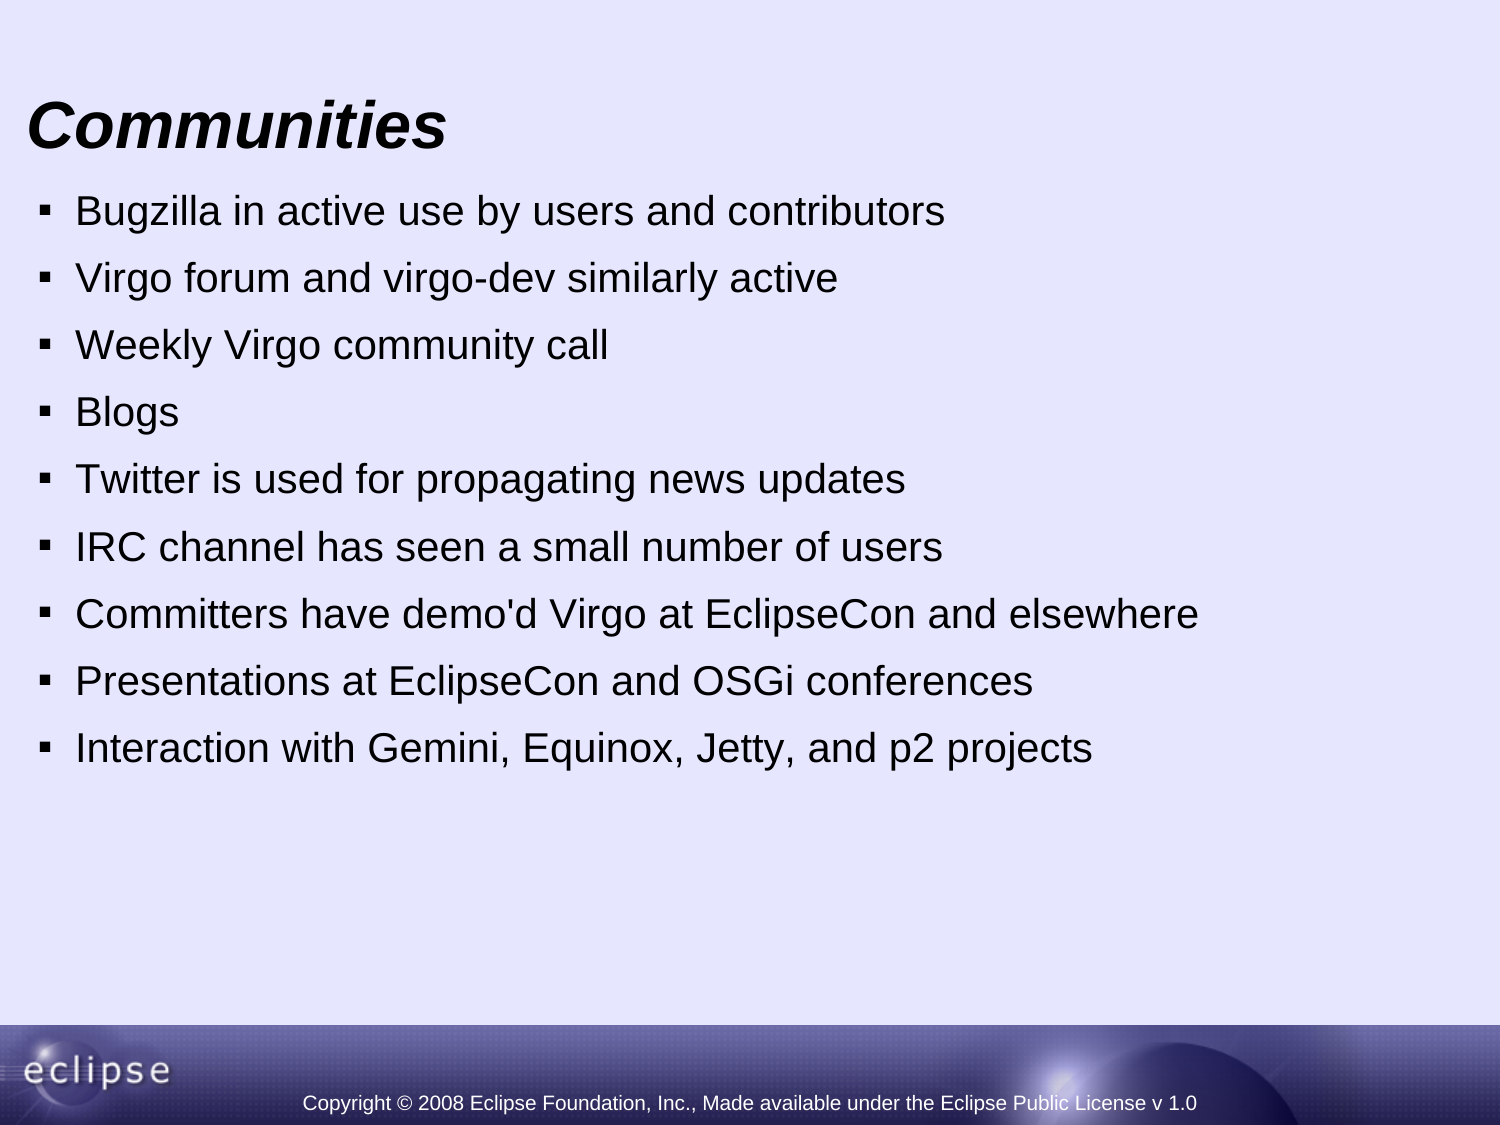

# Communities
Bugzilla in active use by users and contributors
Virgo forum and virgo-dev similarly active
Weekly Virgo community call
Blogs
Twitter is used for propagating news updates
IRC channel has seen a small number of users
Committers have demo'd Virgo at EclipseCon and elsewhere
Presentations at EclipseCon and OSGi conferences
Interaction with Gemini, Equinox, Jetty, and p2 projects